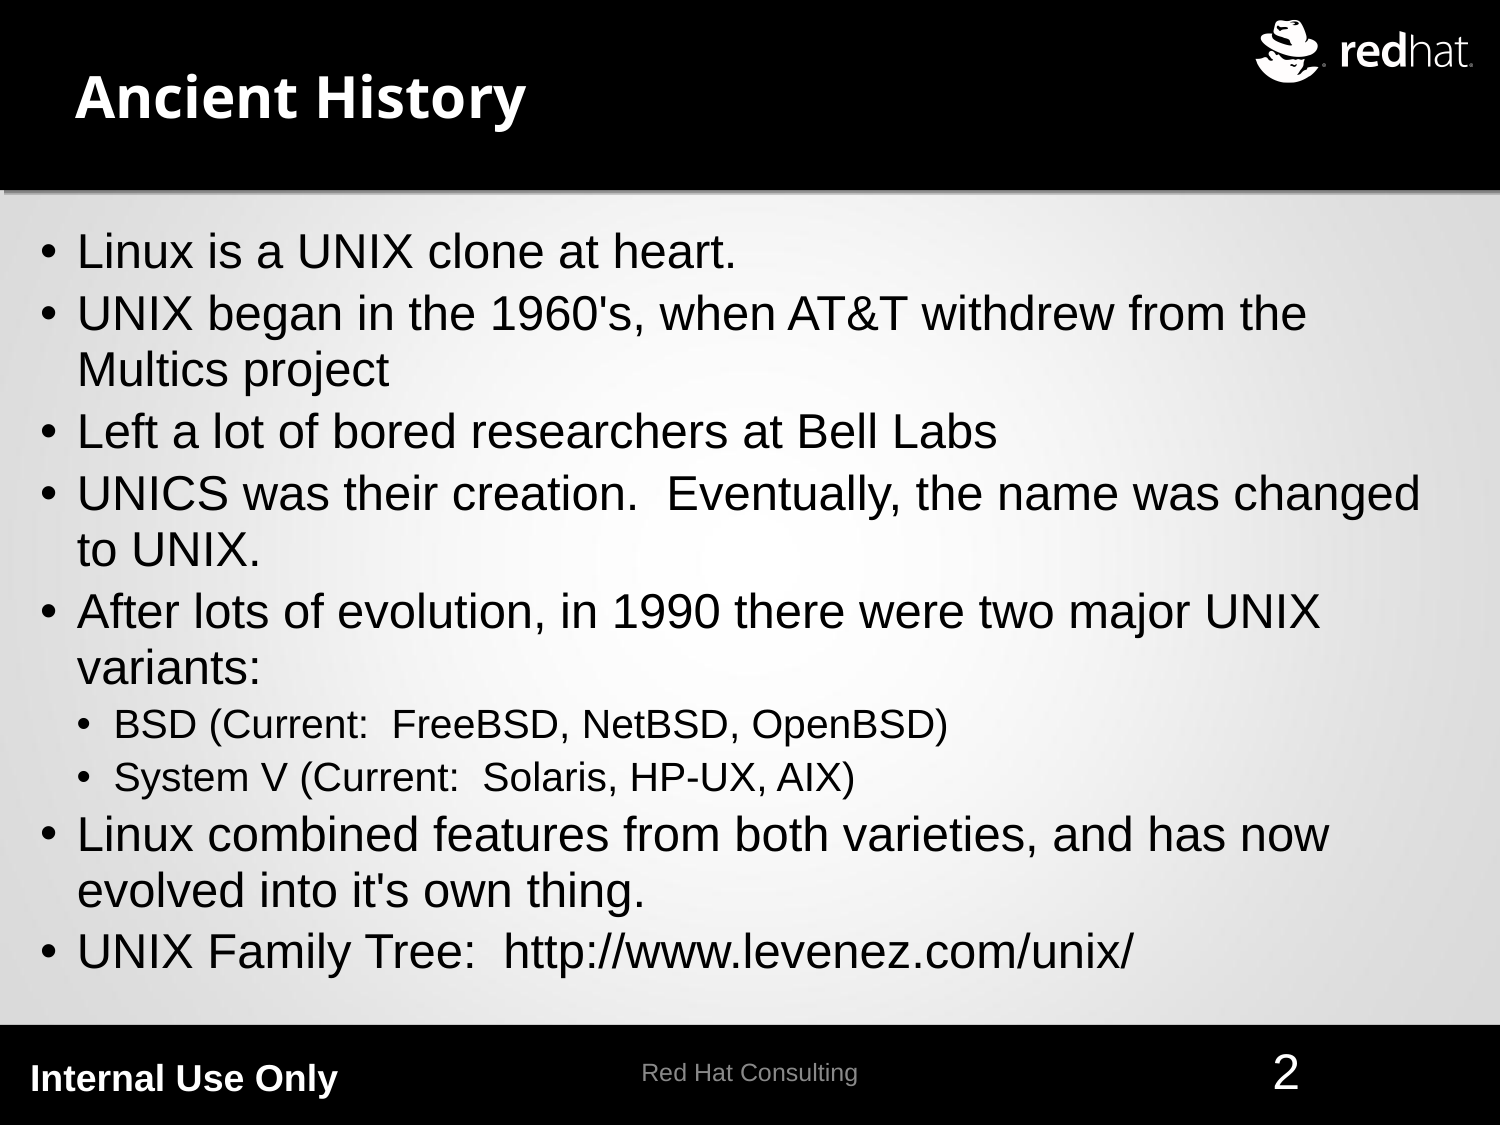

# Ancient History
Linux is a UNIX clone at heart.
UNIX began in the 1960's, when AT&T withdrew from the Multics project
Left a lot of bored researchers at Bell Labs
UNICS was their creation. Eventually, the name was changed to UNIX.
After lots of evolution, in 1990 there were two major UNIX variants:
BSD (Current: FreeBSD, NetBSD, OpenBSD)
System V (Current: Solaris, HP-UX, AIX)
Linux combined features from both varieties, and has now evolved into it's own thing.
UNIX Family Tree: http://www.levenez.com/unix/
Red Hat Consulting